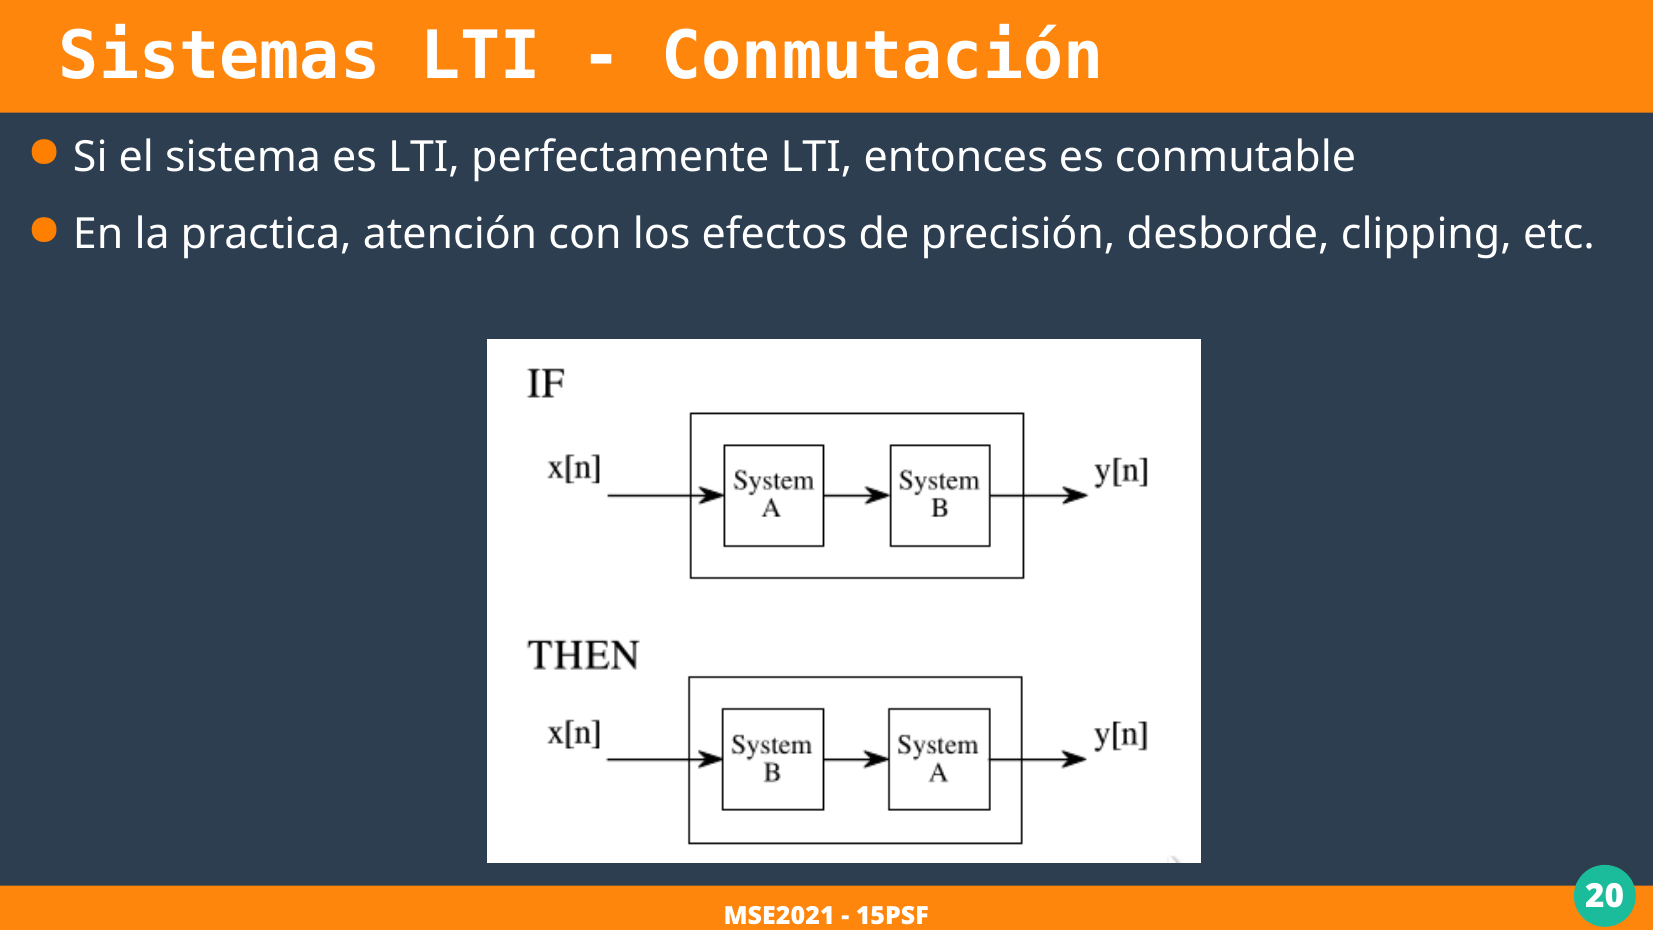

# Sistemas LTI - Conmutación
Si el sistema es LTI, perfectamente LTI, entonces es conmutable
En la practica, atención con los efectos de precisión, desborde, clipping, etc.
MSE2021 - 15PSF